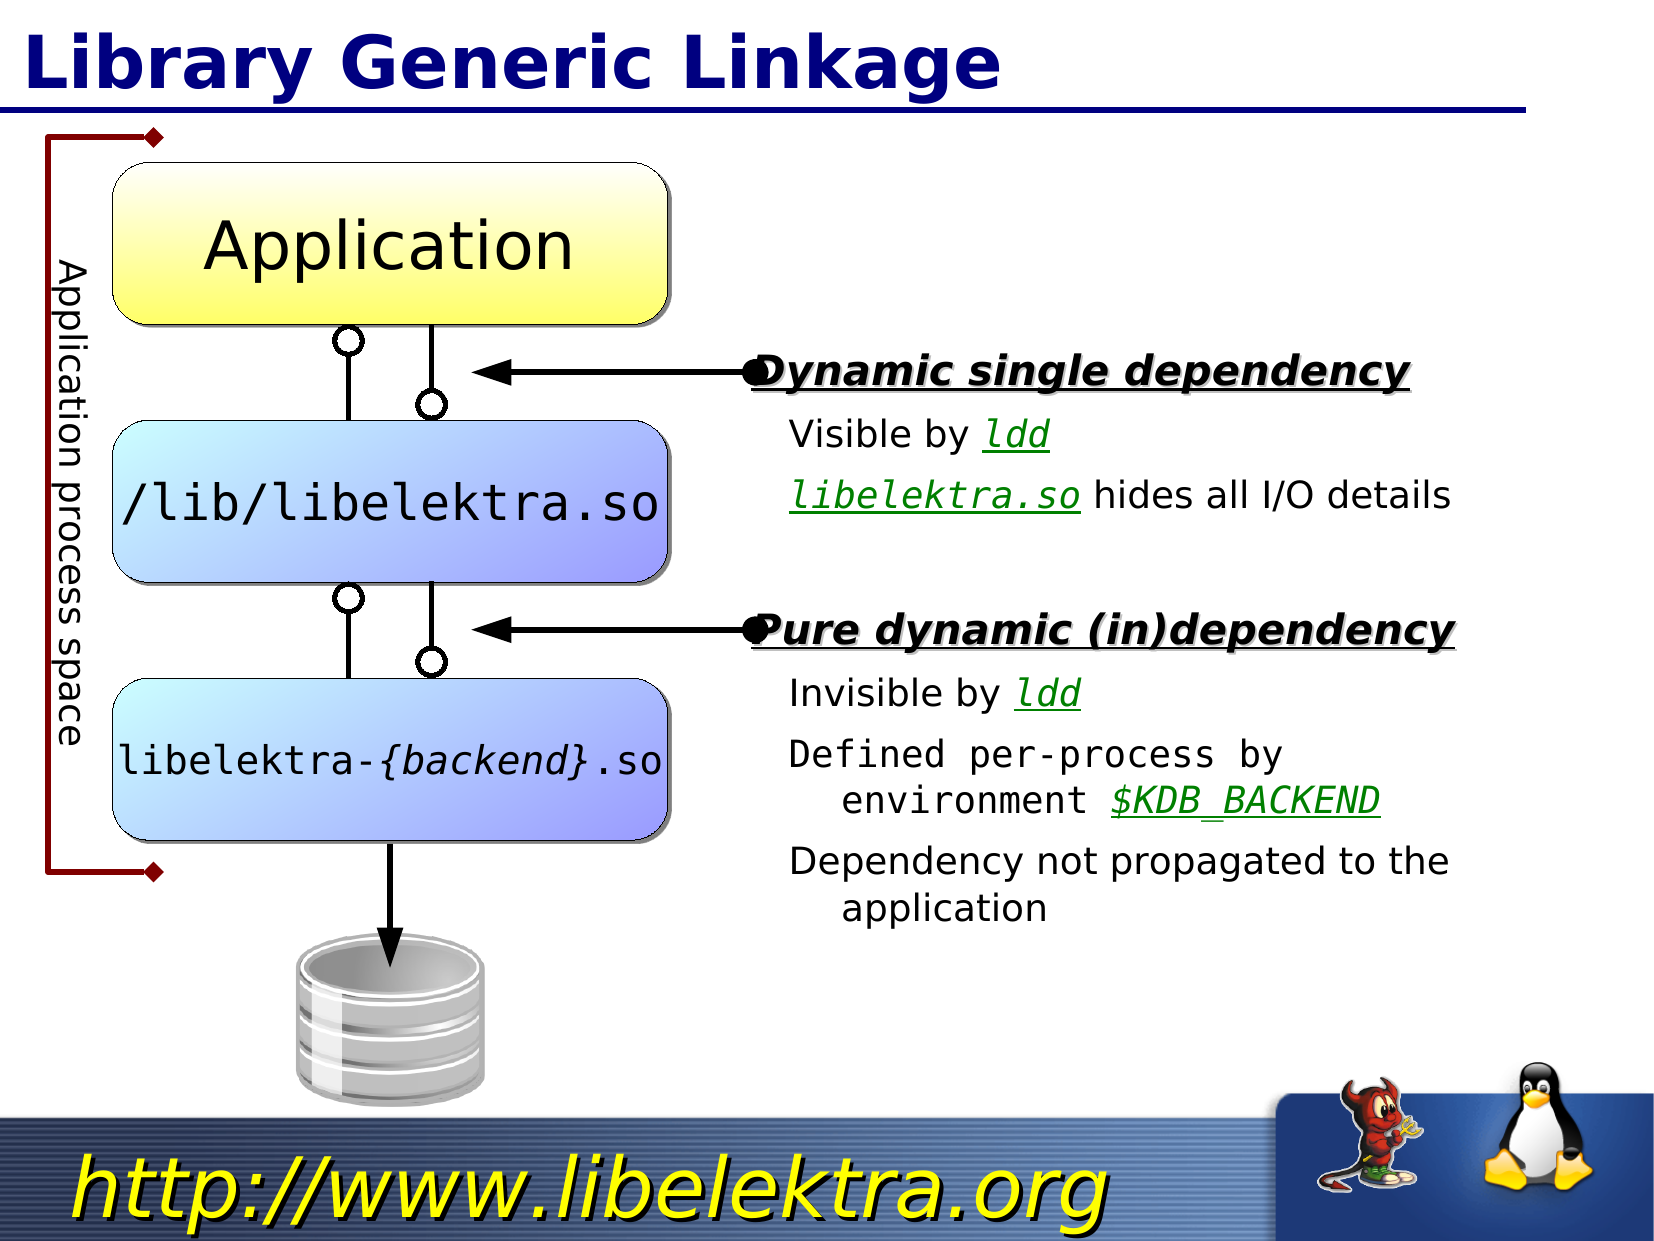

Library Generic Linkage
Application
Dynamic single dependency
Visible by ldd
libelektra.so hides all I/O details
/lib/libelektra.so
Application process space
# Pure dynamic (in)dependency
Invisible by ldd
Defined per-process by environment $KDB_BACKEND
Dependency not propagated to the application
libelektra-{backend}.so